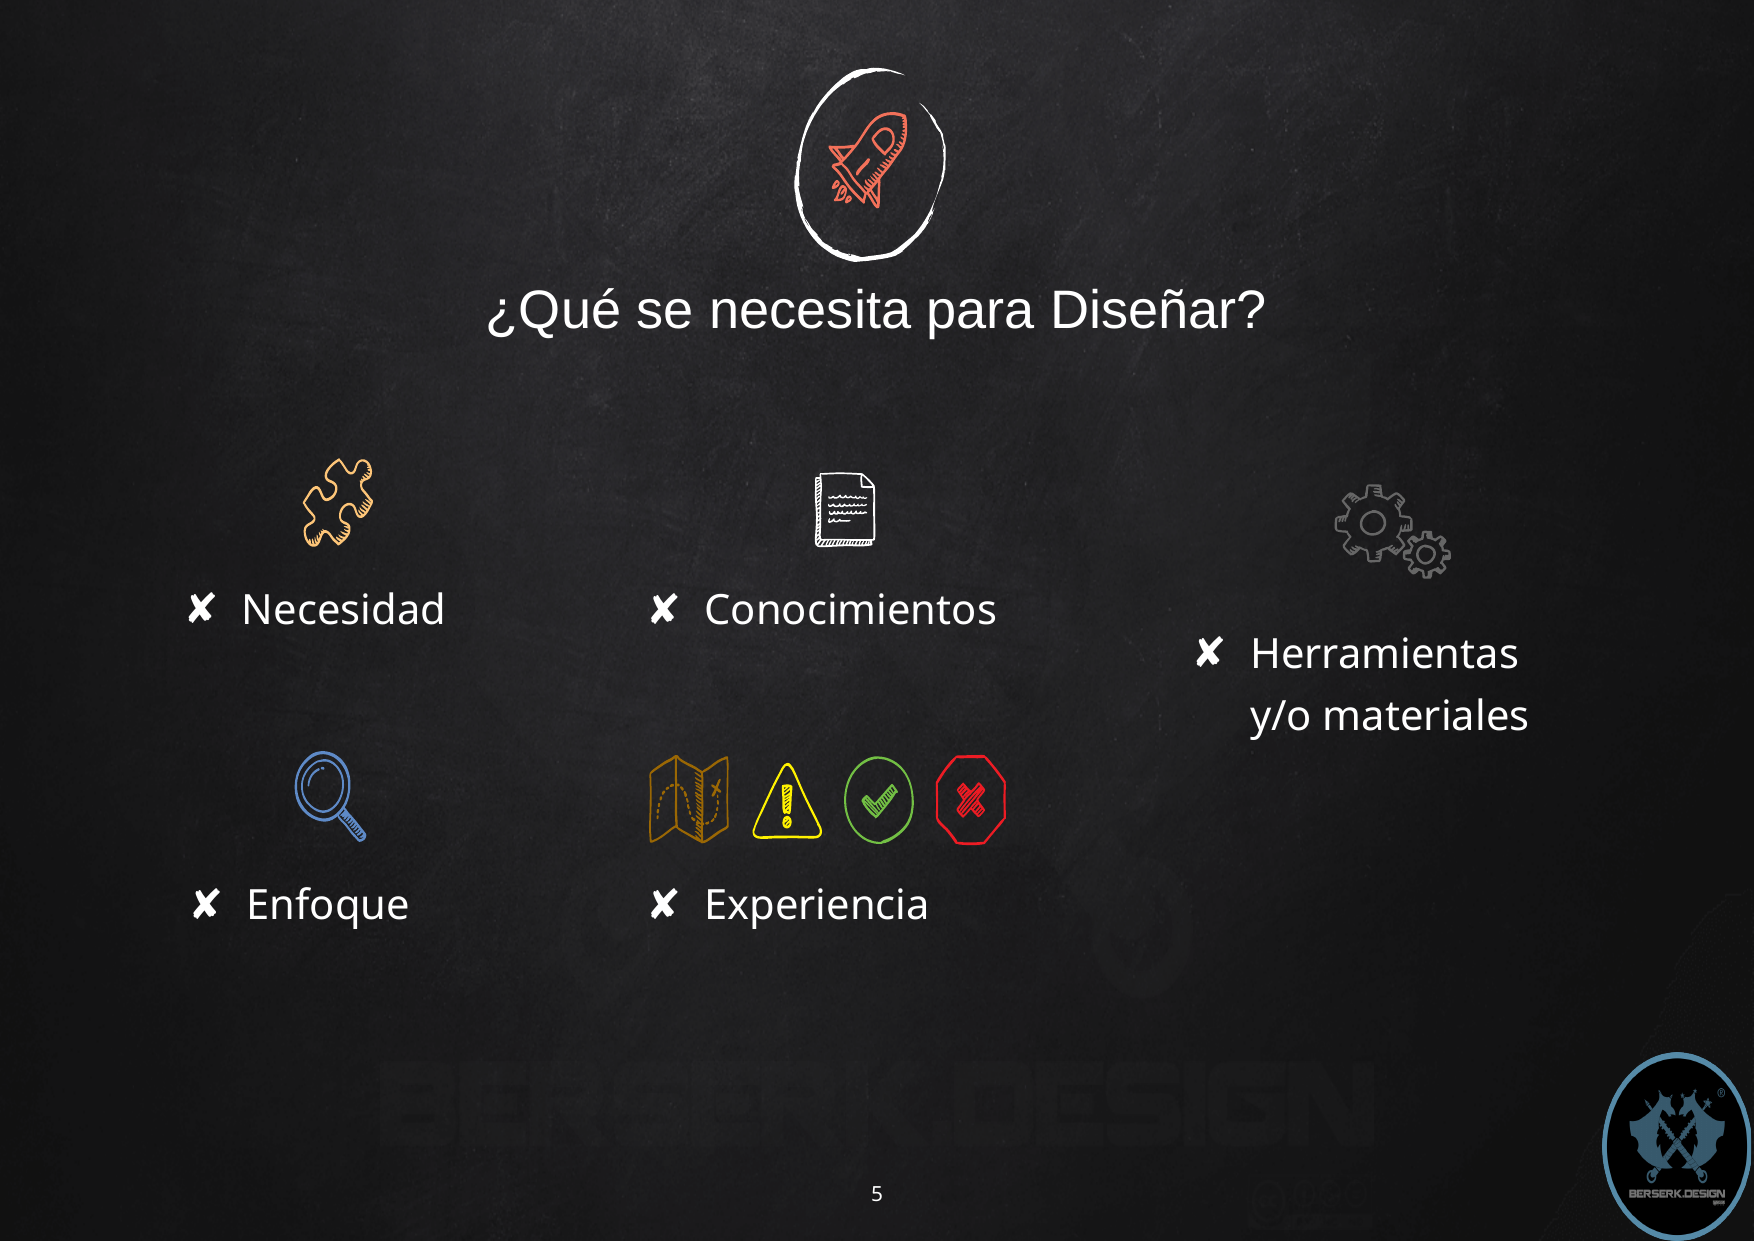

# ¿Qué se necesita para Diseñar?
Necesidad
Conocimientos
Herramientas
y/o materiales
Enfoque
Experiencia